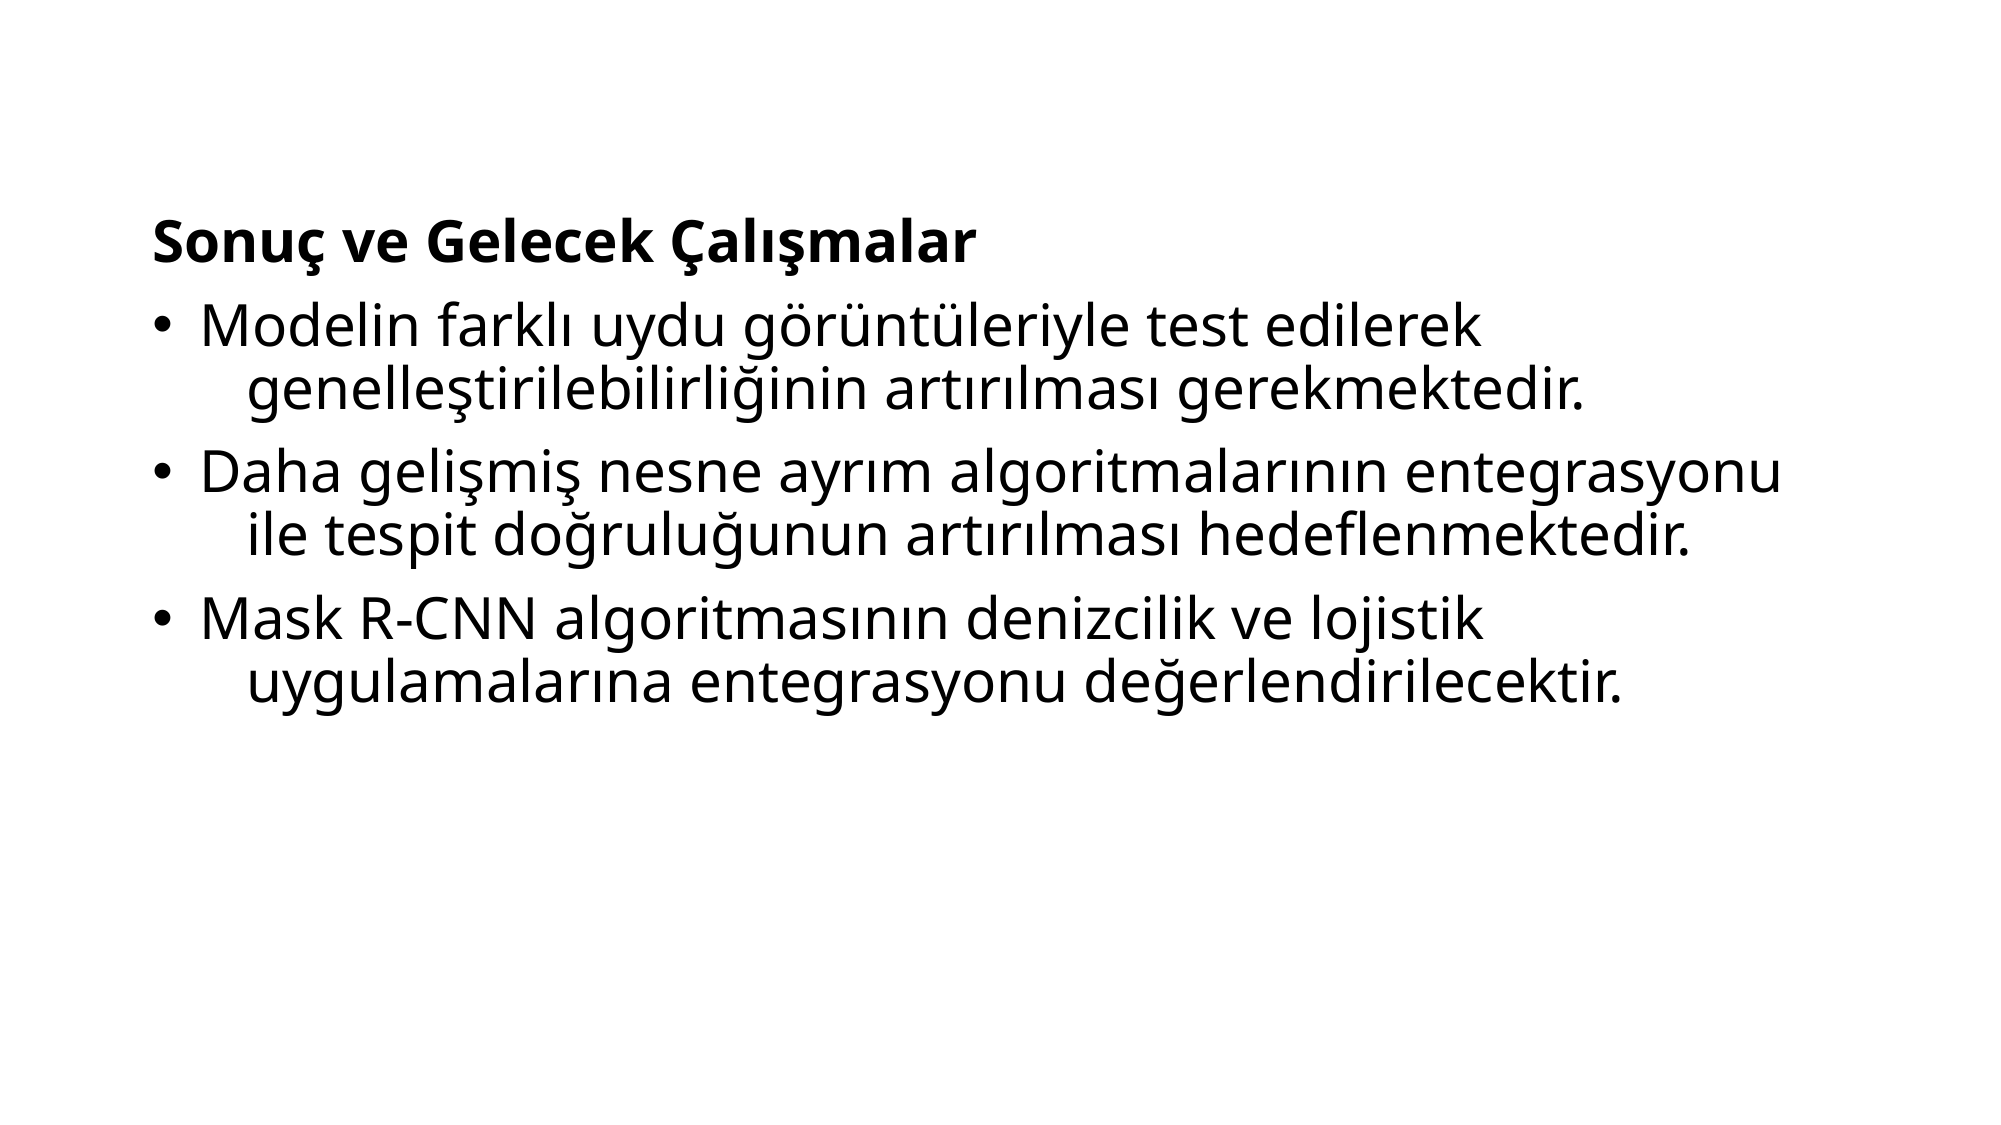

# Sonuç ve Gelecek Çalışmalar
Modelin farklı uydu görüntüleriyle test edilerek genelleştirilebilirliğinin artırılması gerekmektedir.
Daha gelişmiş nesne ayrım algoritmalarının entegrasyonu ile tespit doğruluğunun artırılması hedeflenmektedir.
Mask R-CNN algoritmasının denizcilik ve lojistik uygulamalarına entegrasyonu değerlendirilecektir.